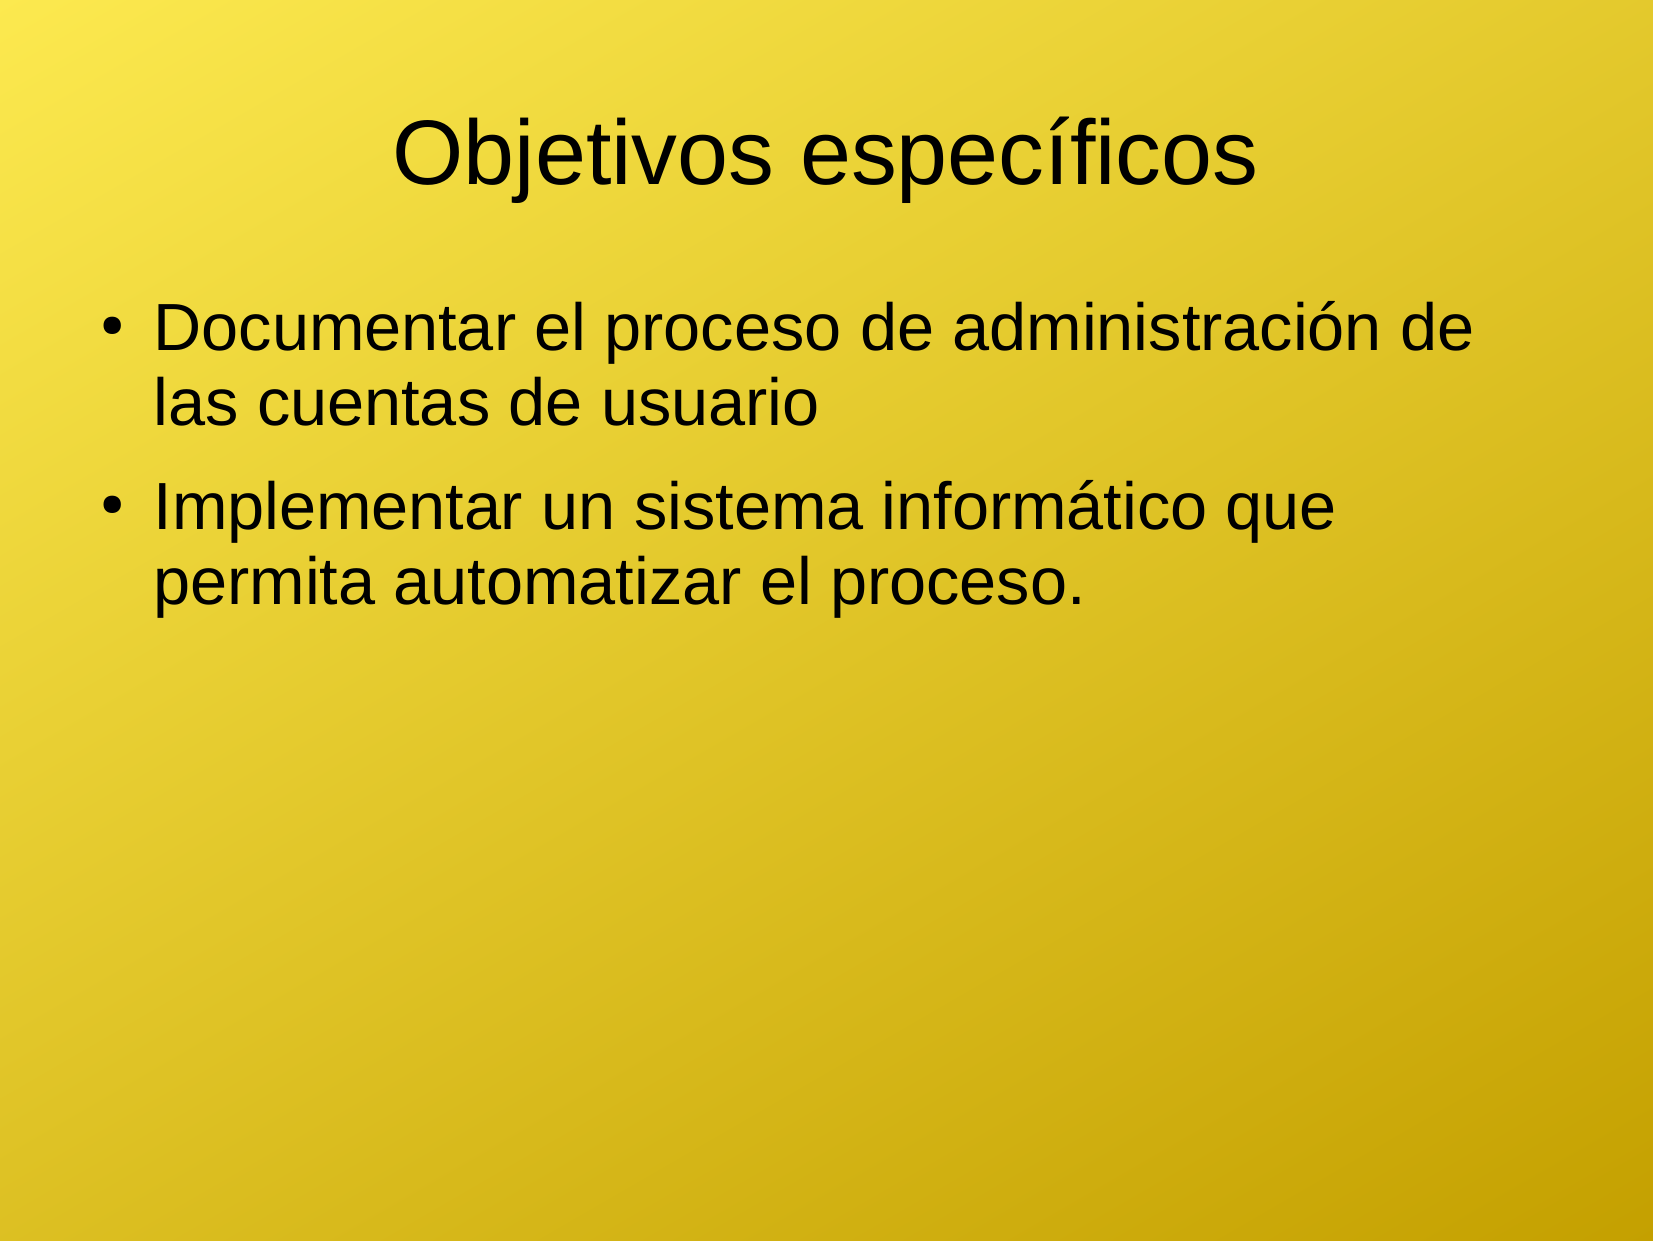

# Objetivos específicos
Documentar el proceso de administración de las cuentas de usuario
Implementar un sistema informático que permita automatizar el proceso.